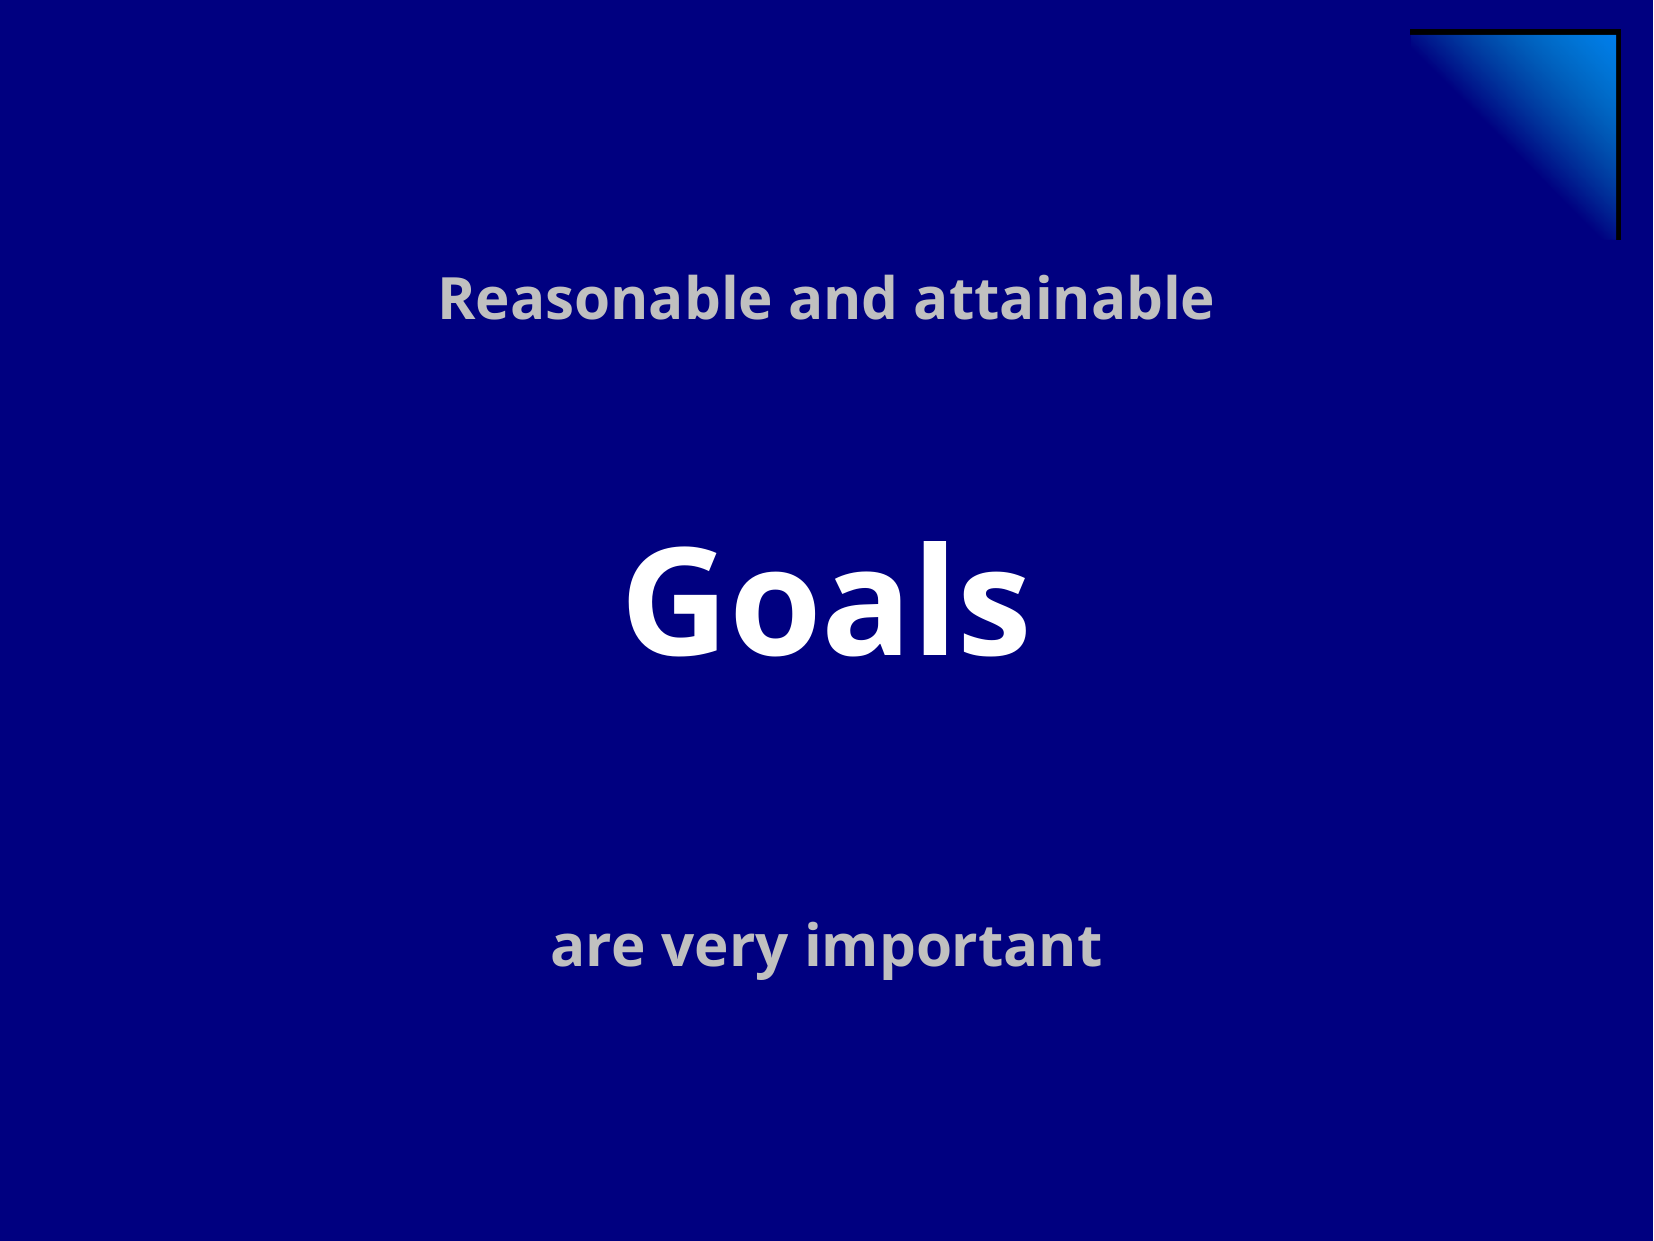

# Reasonable and attainable
Goals
are very important